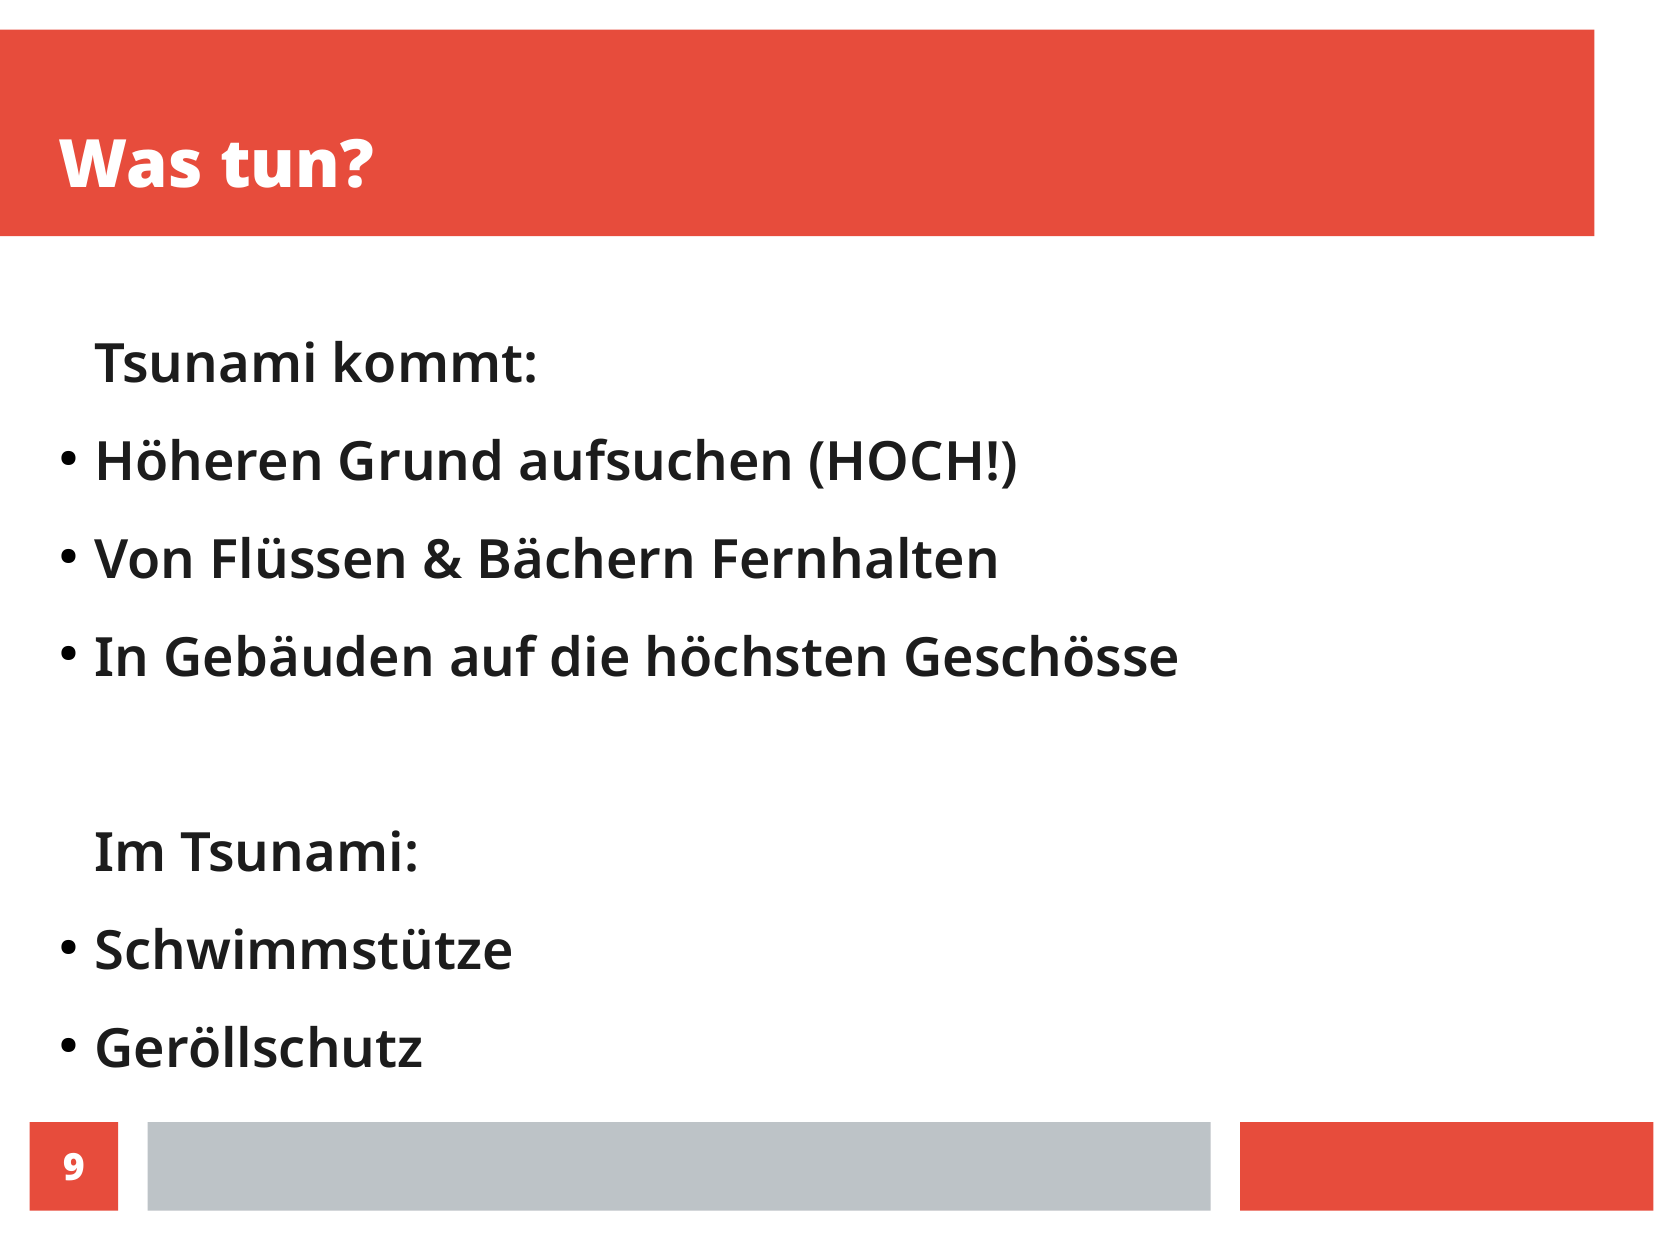

# Was tun?
Tsunami kommt:
Höheren Grund aufsuchen (HOCH!)
Von Flüssen & Bächern Fernhalten
In Gebäuden auf die höchsten Geschösse
Im Tsunami:
Schwimmstütze
Geröllschutz
9